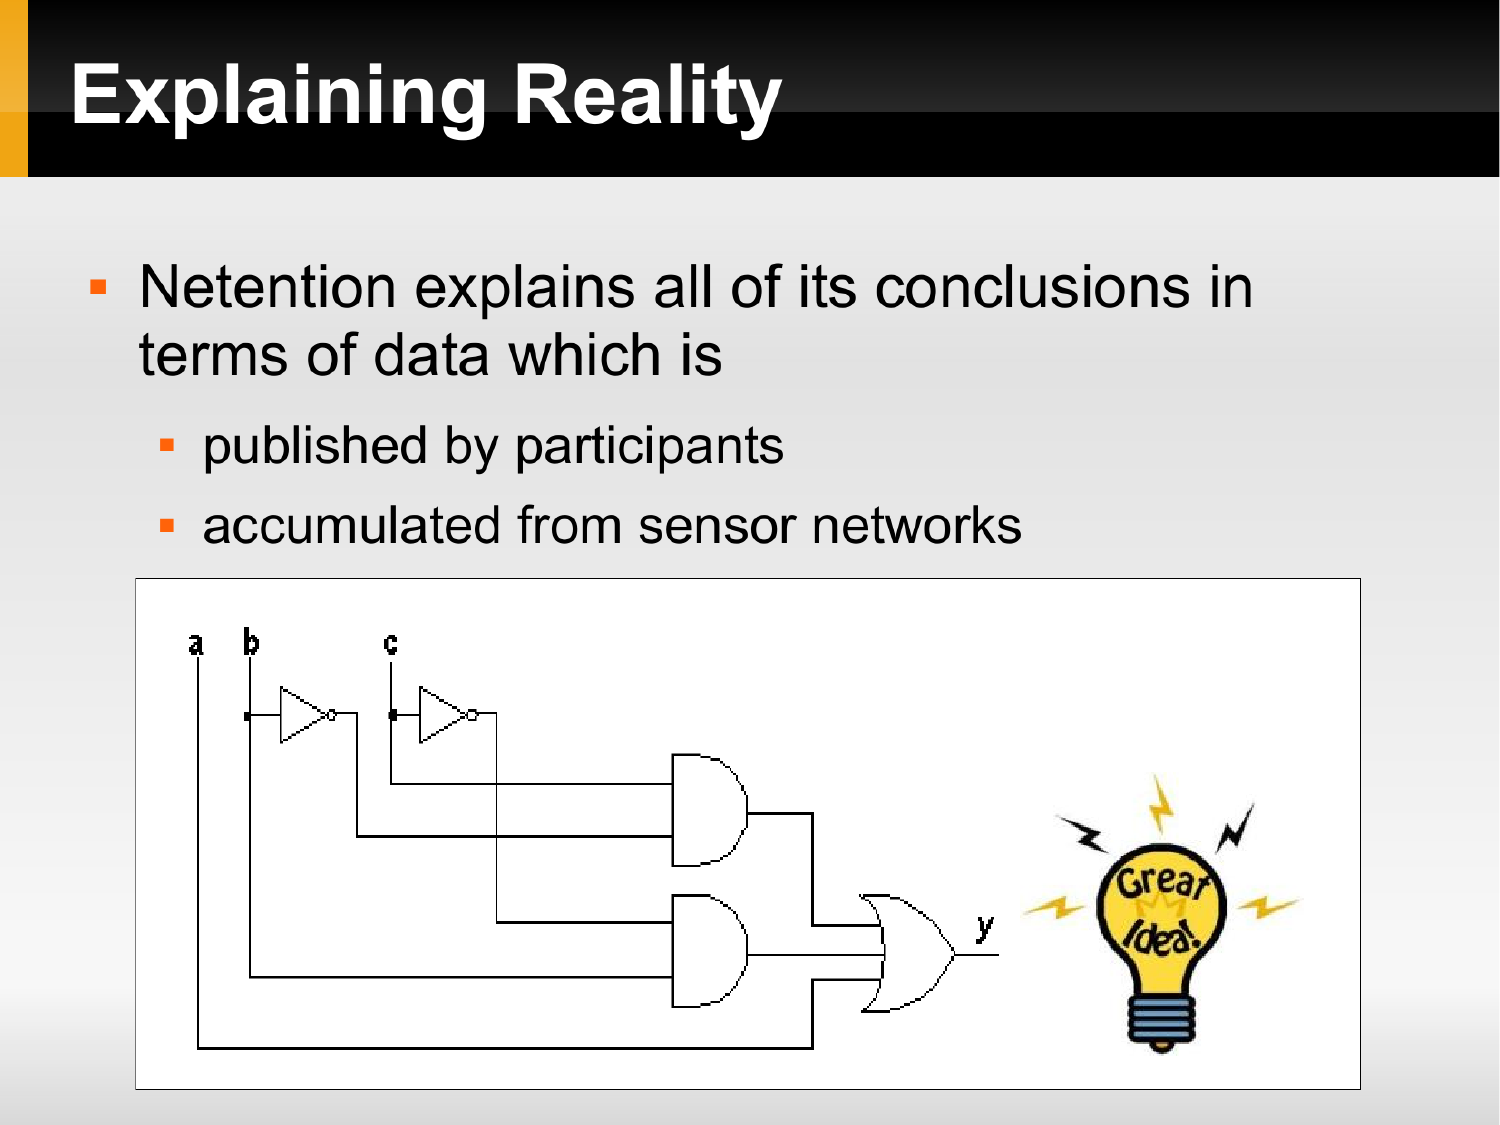

Due to the content, title should(?) be something like:
“Examining Reality”
“Perceiving Reality”
“Assembling Reality”
Should be “Netention derives all of it’s conclusions from data that is:”